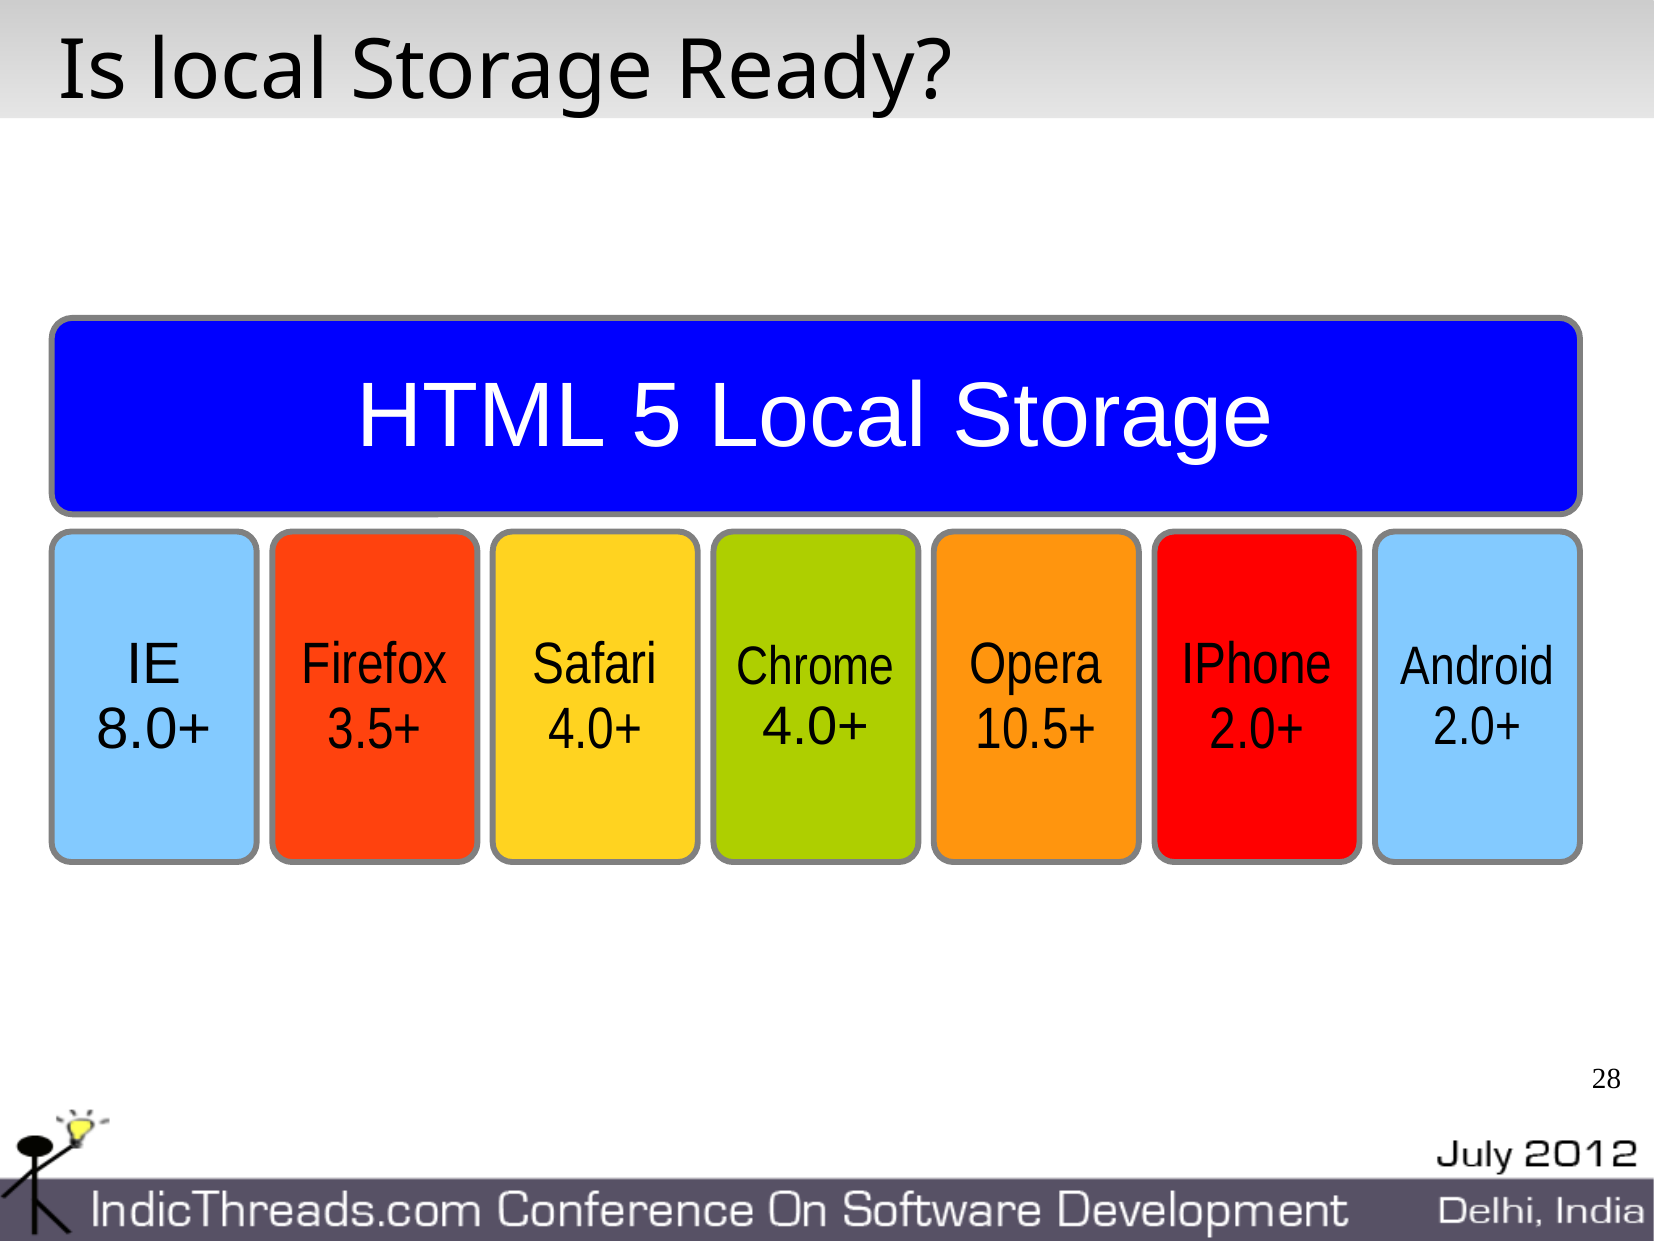

# Is local Storage Ready?
HTML 5 Local Storage
IE
8.0+
Firefox
3.5+
Safari
4.0+
Chrome
4.0+
Opera
10.5+
IPhone
2.0+
Android
2.0+
28